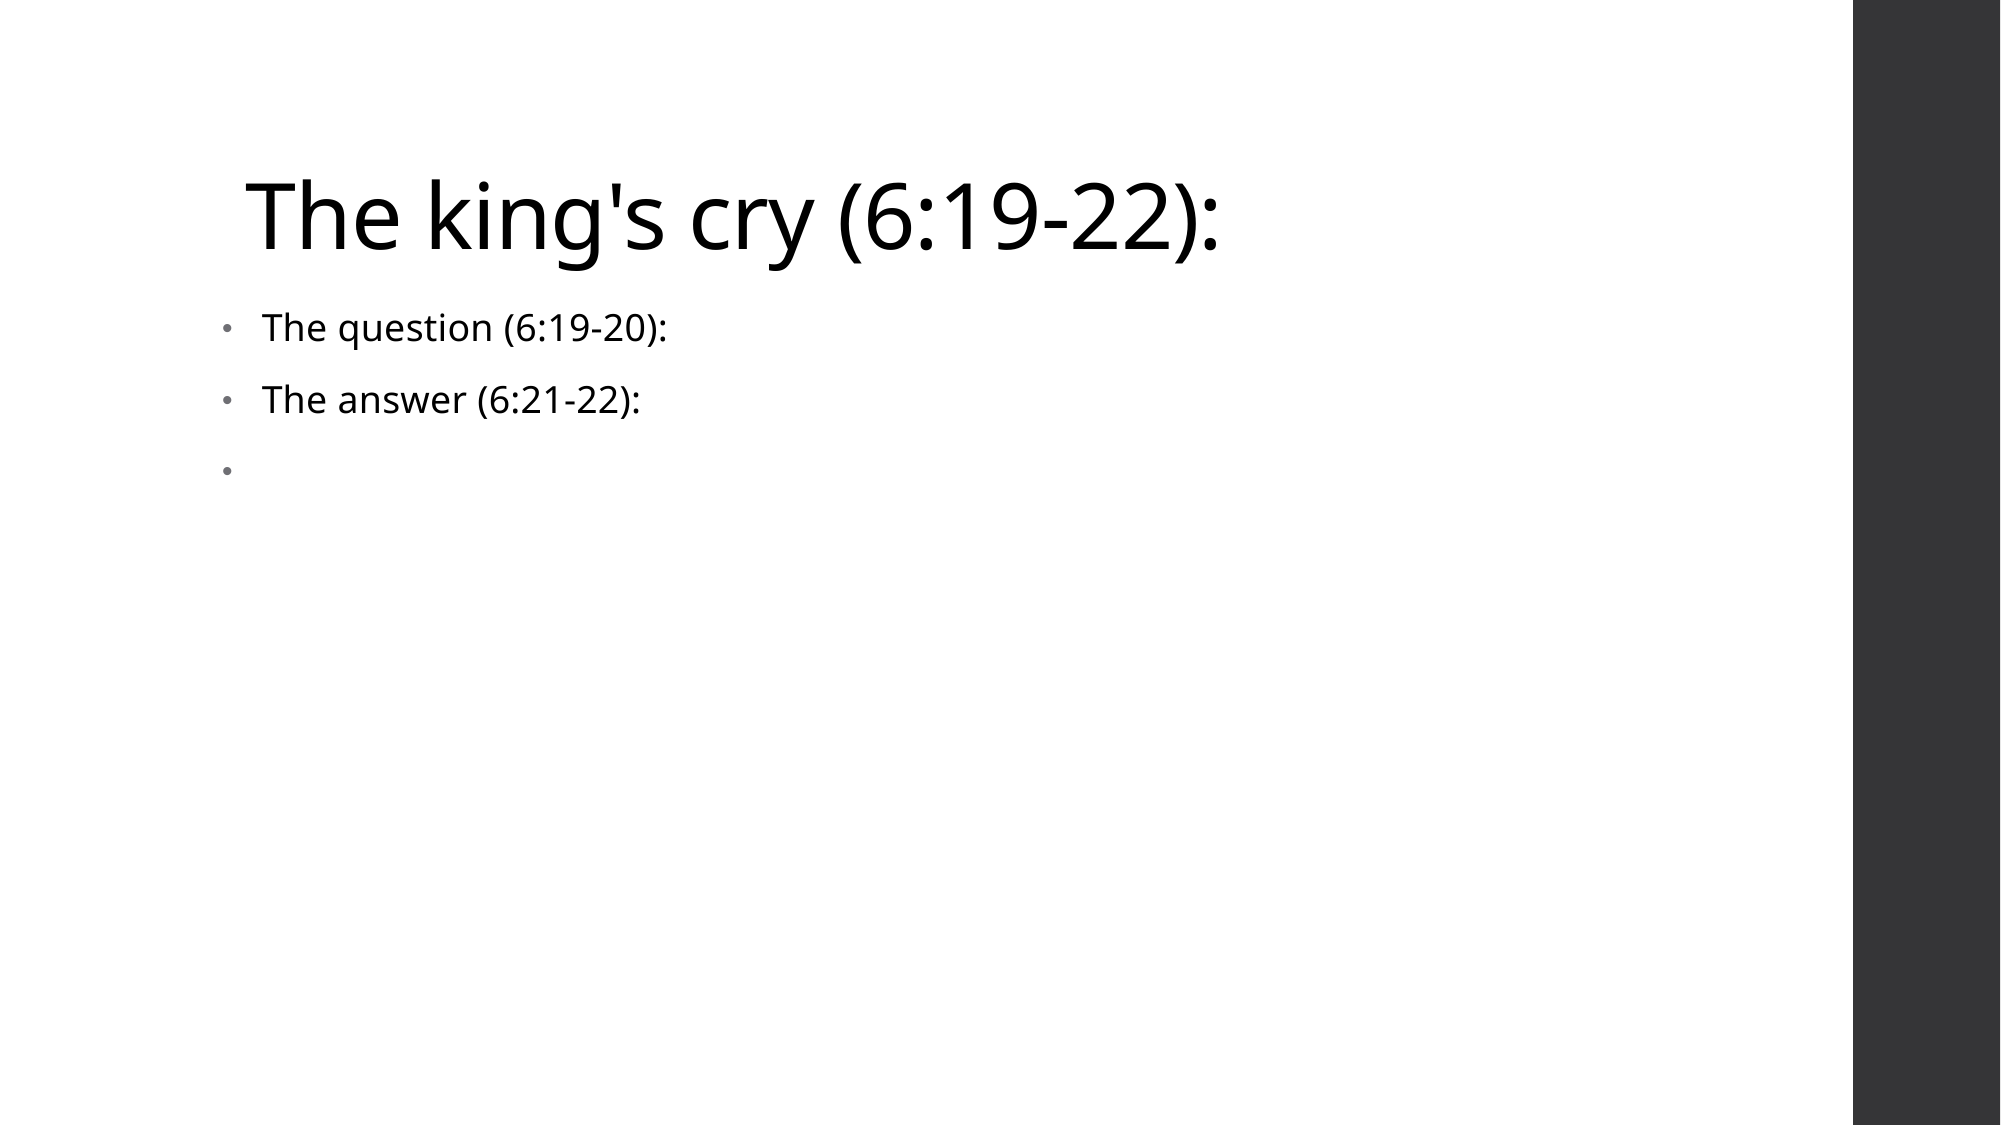

# The king's cry (6:19-22):
 The question (6:19-20):
 The answer (6:21-22):